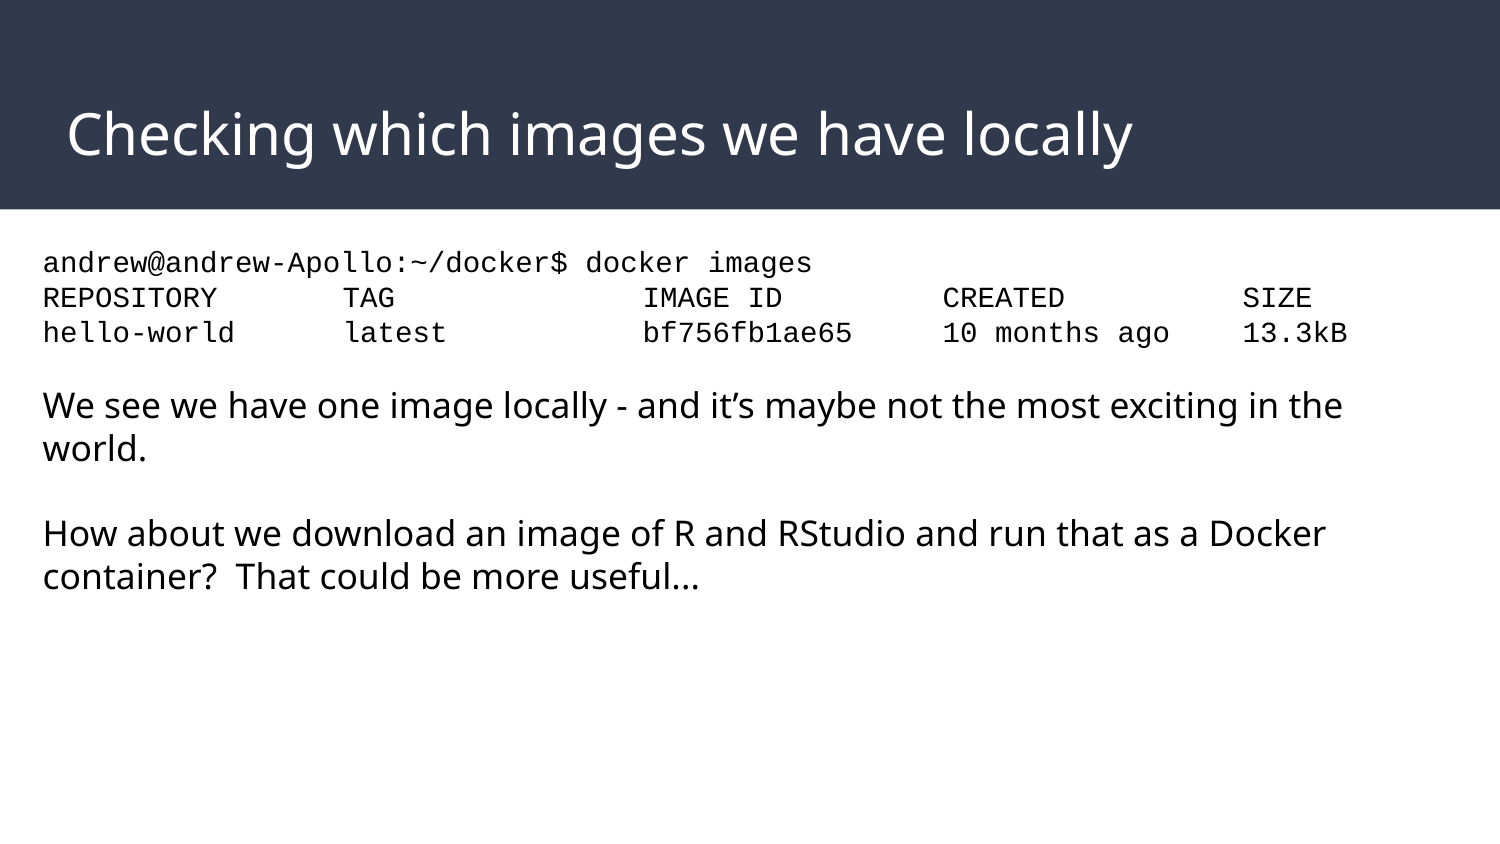

# Checking which images we have locally
andrew@andrew-Apollo:~/docker$ docker images
REPOSITORY 	TAG 	IMAGE ID 	CREATED 	SIZE
hello-world 	latest 	bf756fb1ae65 	10 months ago 	13.3kB
We see we have one image locally - and it’s maybe not the most exciting in the world.
How about we download an image of R and RStudio and run that as a Docker container? That could be more useful...